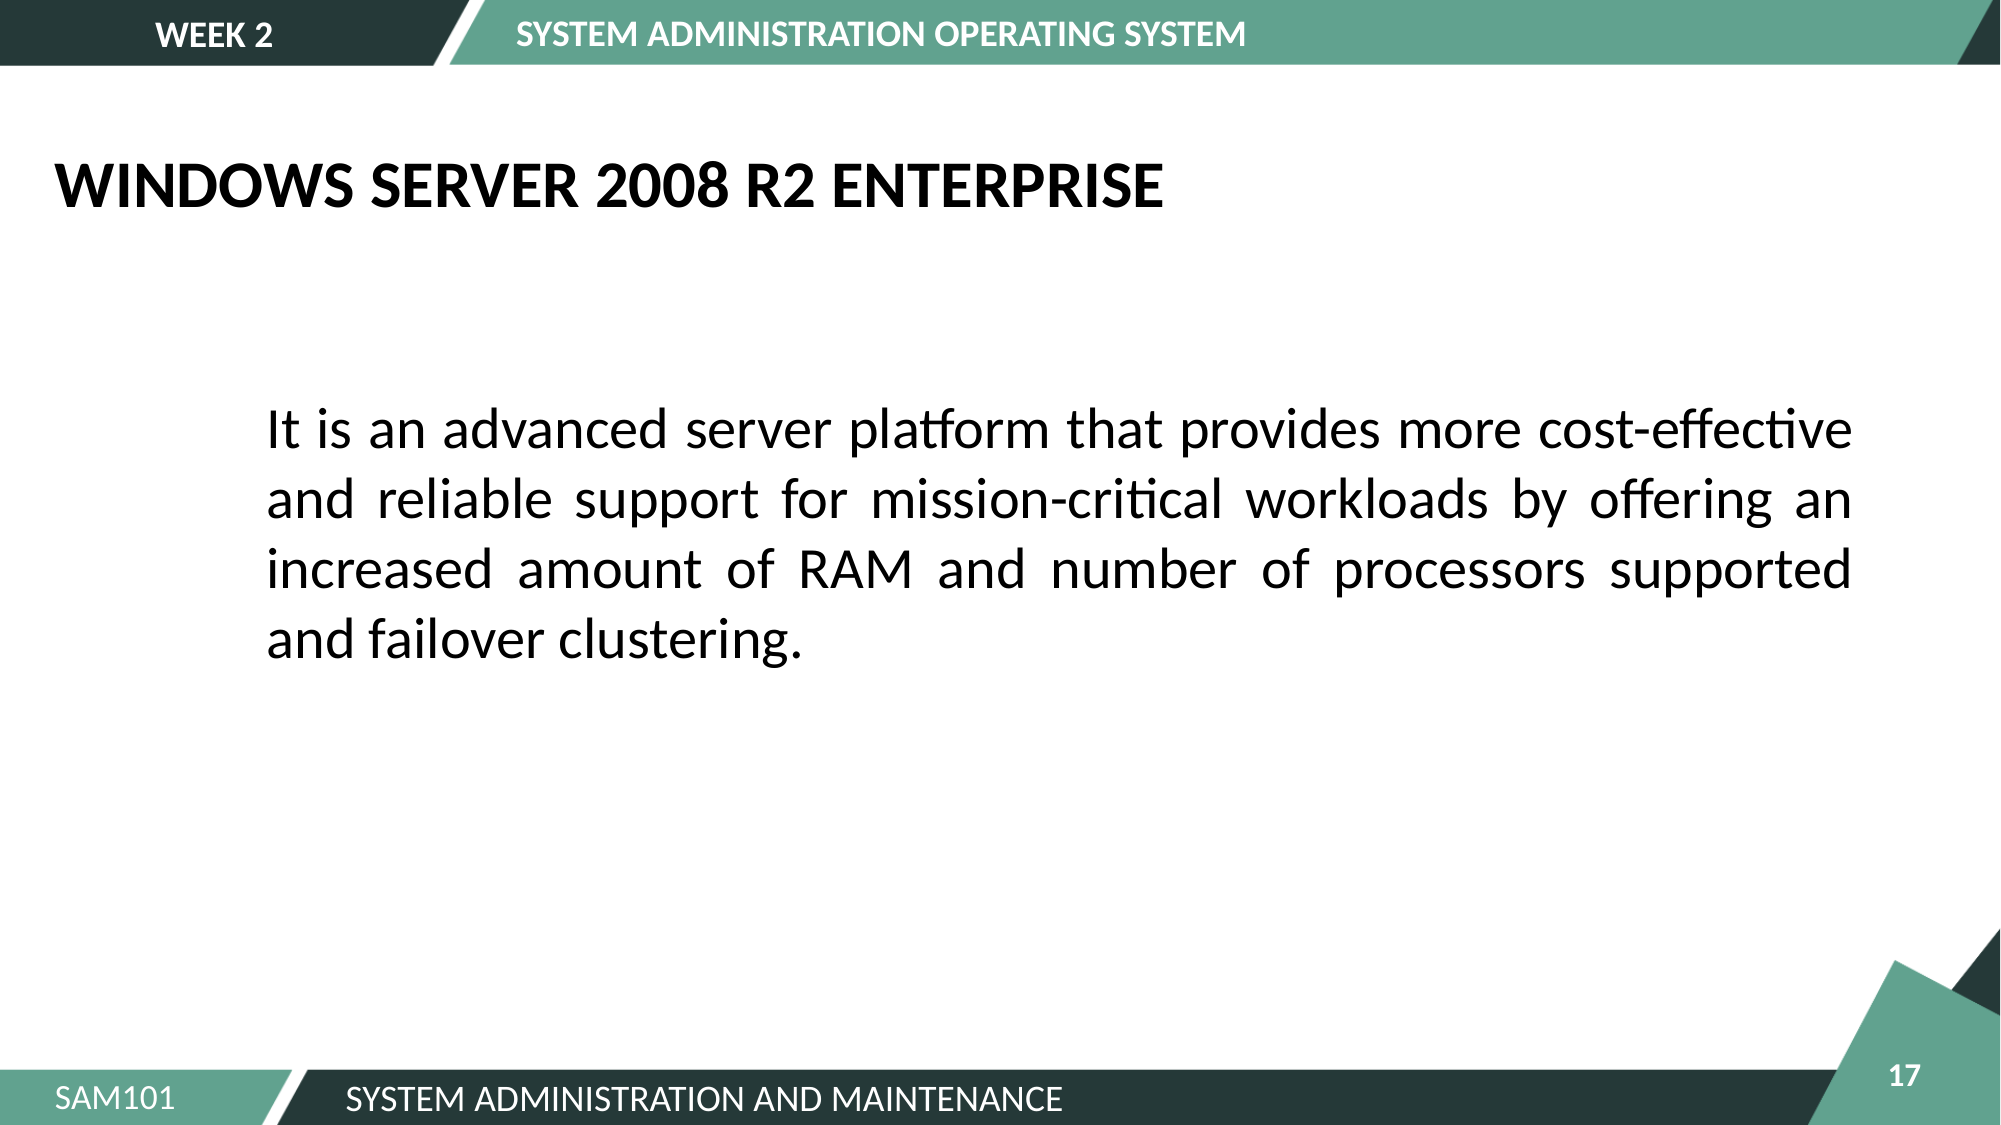

SYSTEM ADMINISTRATION OPERATING SYSTEM
WEEK 2
WINDOWS SERVER 2008 R2 ENTERPRISE
It is an advanced server platform that provides more cost-effective and reliable support for mission-critical workloads by offering an increased amount of RAM and number of processors supported and failover clustering.
SAM101
SYSTEM ADMINISTRATION AND MAINTENANCE